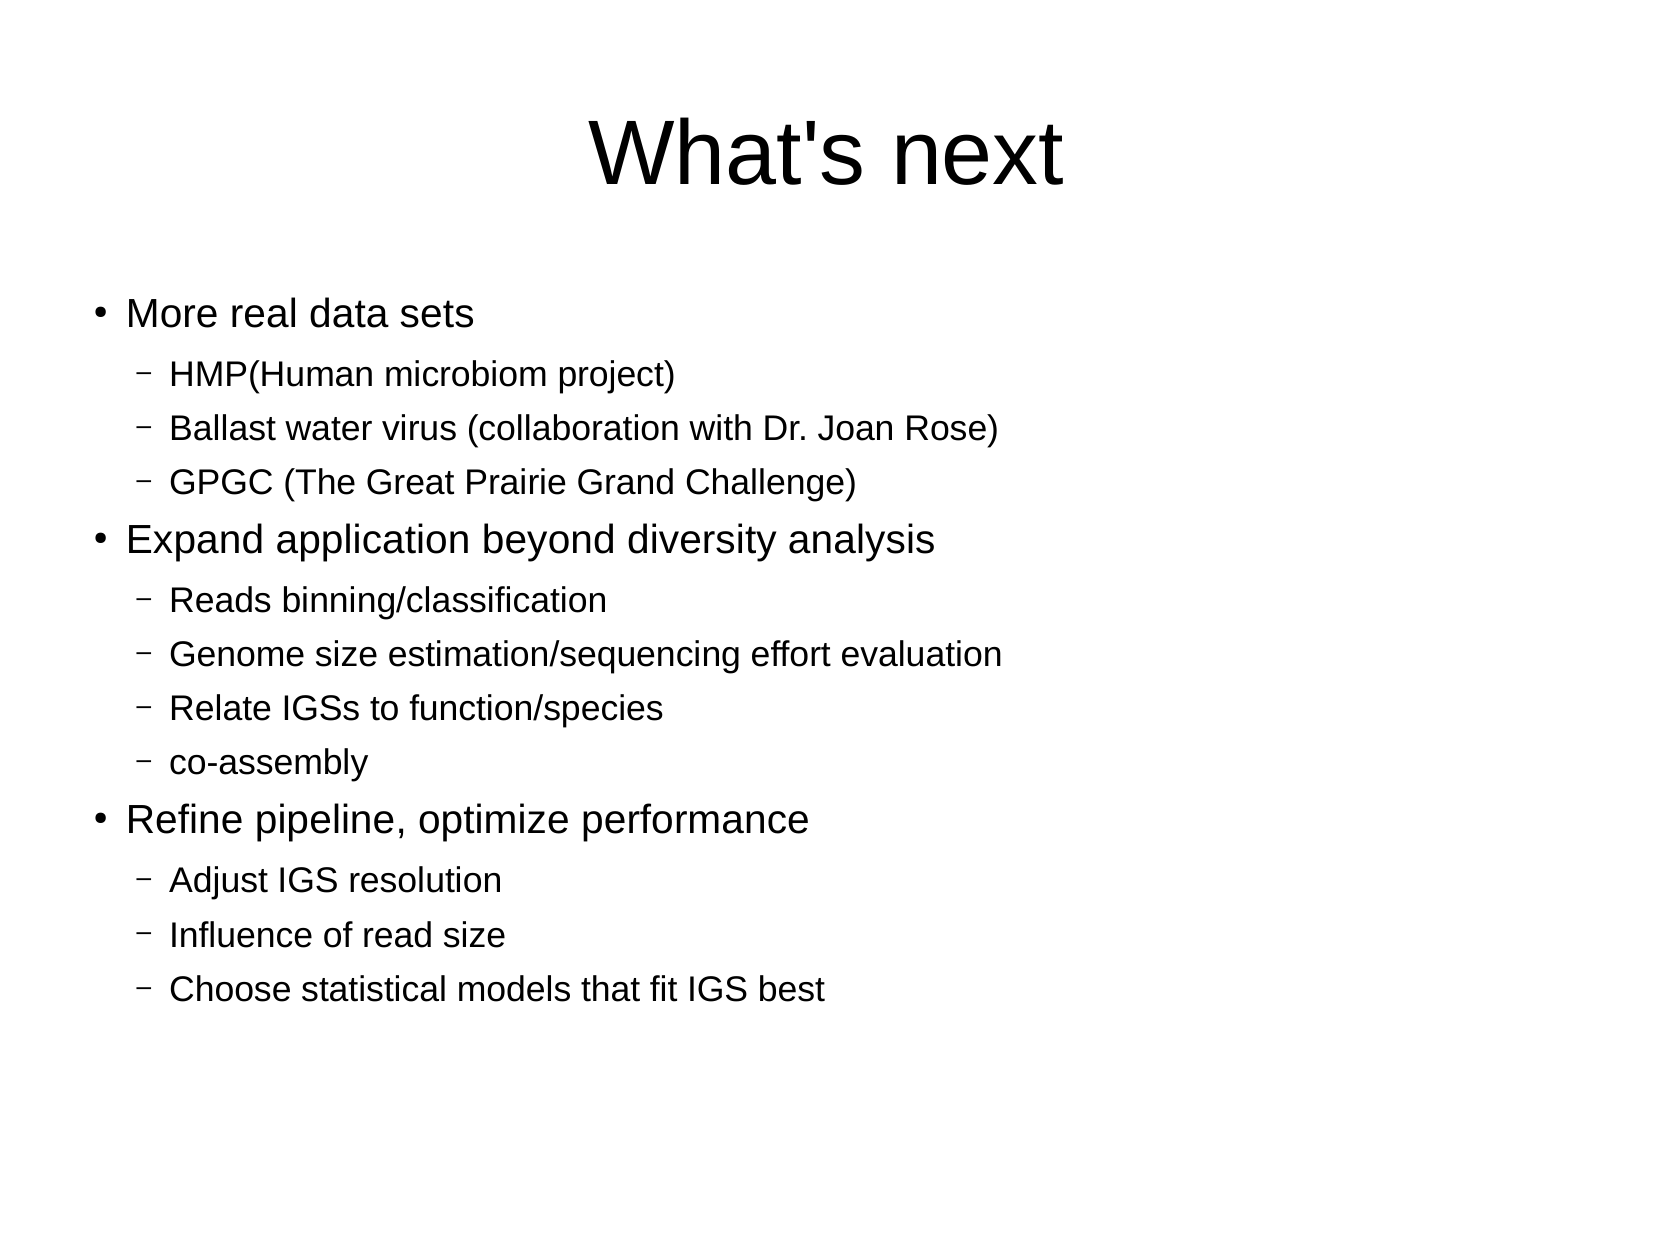

# What's next
More real data sets
HMP(Human microbiom project)
Ballast water virus (collaboration with Dr. Joan Rose)
GPGC (The Great Prairie Grand Challenge)
Expand application beyond diversity analysis
Reads binning/classification
Genome size estimation/sequencing effort evaluation
Relate IGSs to function/species
co-assembly
Refine pipeline, optimize performance
Adjust IGS resolution
Influence of read size
Choose statistical models that fit IGS best